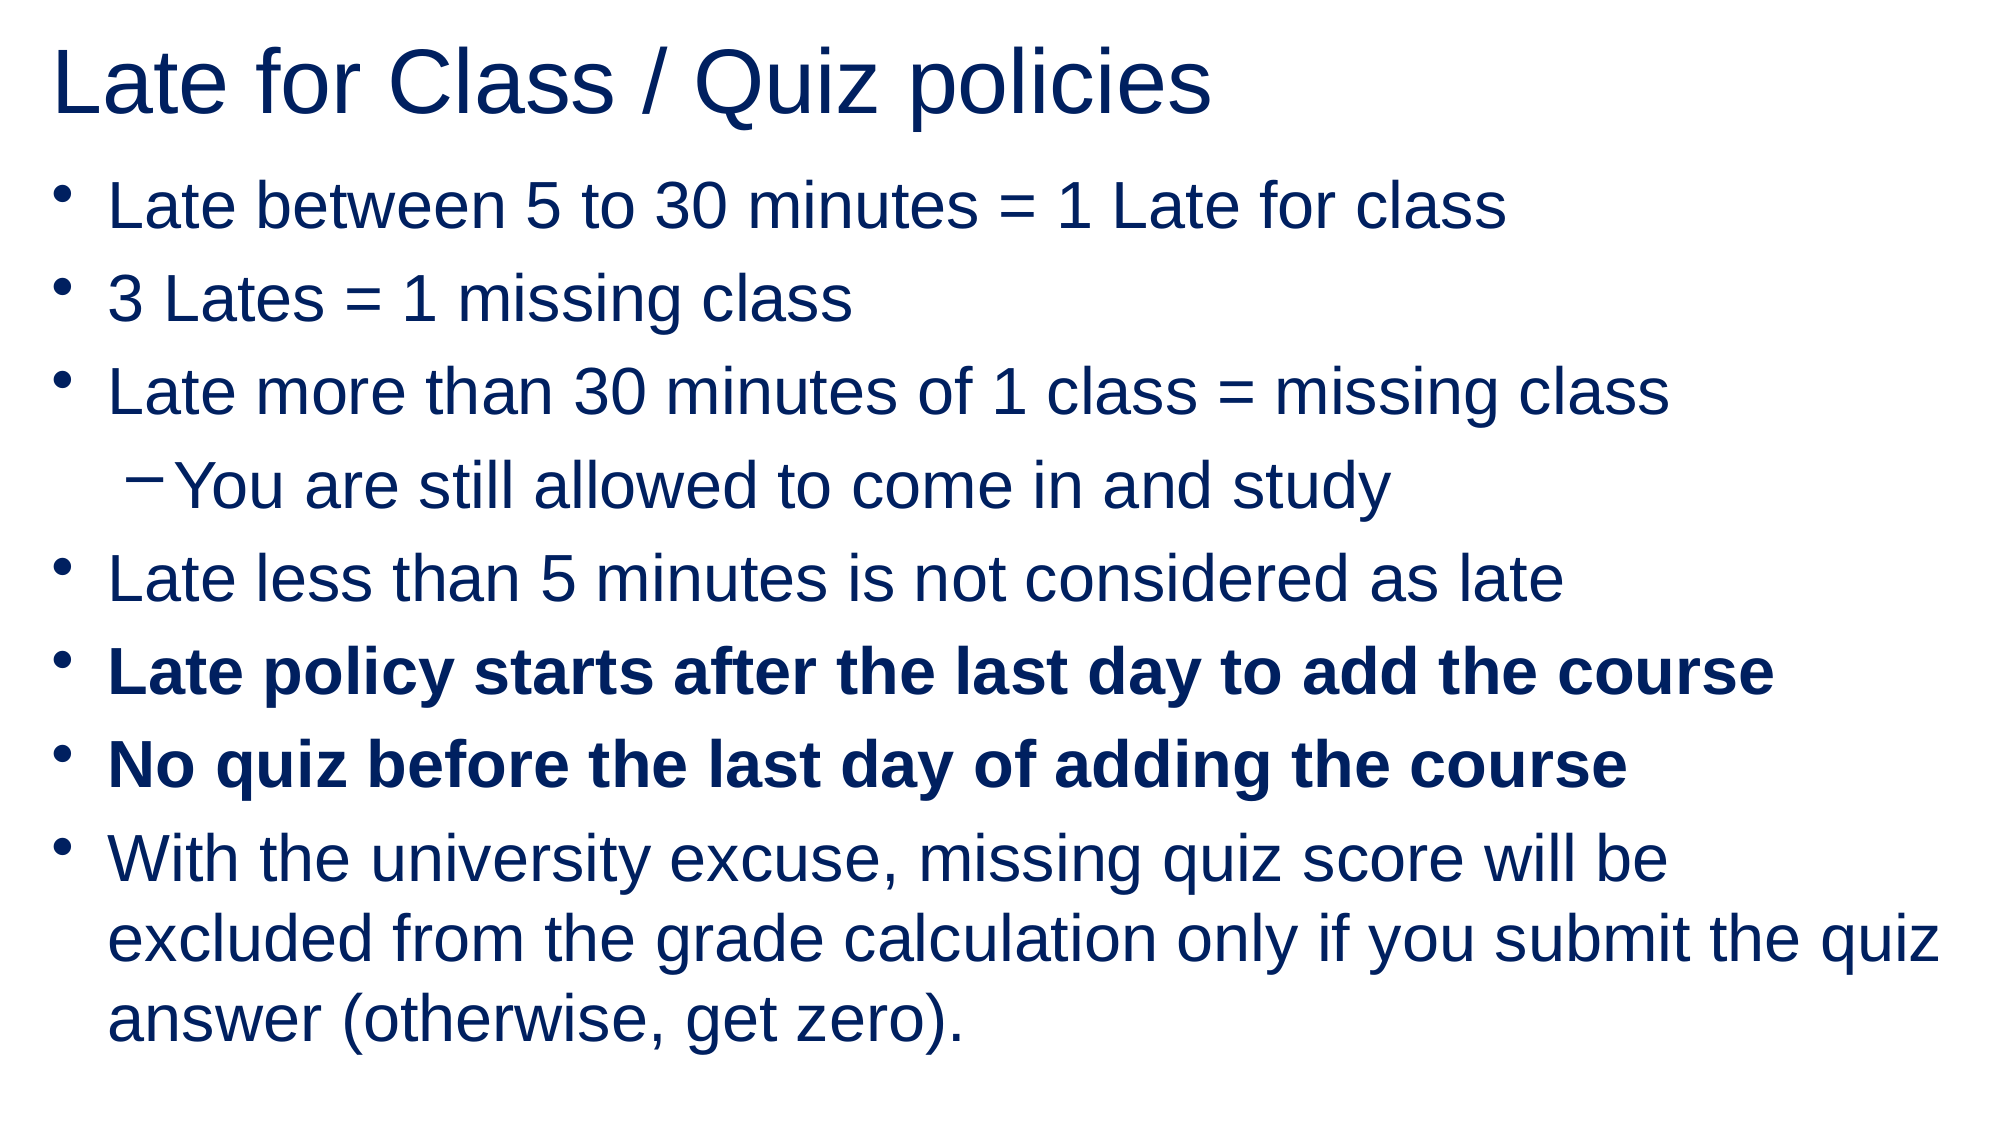

# Late for Class / Quiz policies
Late between 5 to 30 minutes = 1 Late for class
3 Lates = 1 missing class
Late more than 30 minutes of 1 class = missing class
You are still allowed to come in and study
Late less than 5 minutes is not considered as late
Late policy starts after the last day to add the course
No quiz before the last day of adding the course
With the university excuse, missing quiz score will be excluded from the grade calculation only if you submit the quiz answer (otherwise, get zero).